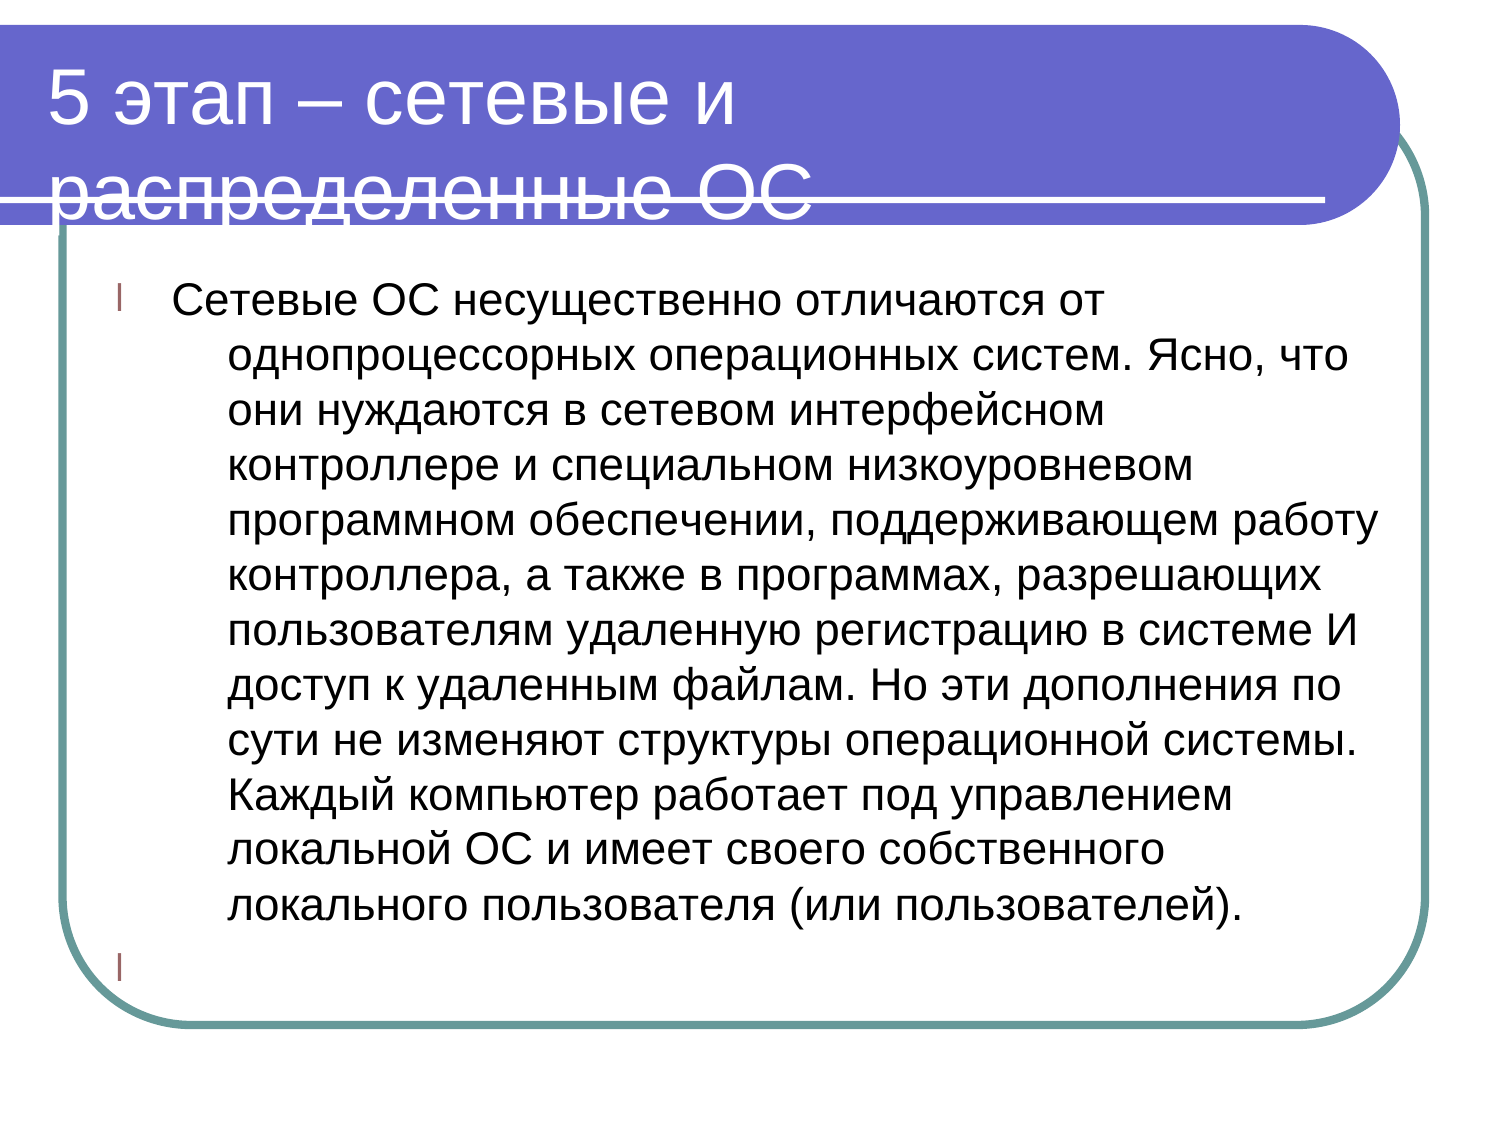

# 5 этап – сетевые и распределенные ОС
Сетевые ОС несущественно отличаются от однопроцессорных операционных систем. Ясно, что они нуждаются в сетевом интерфейсном контроллере и специальном низкоуровневом программном обеспечении, поддерживающем работу контроллера, а также в программах, разрешающих пользователям удаленную регистрацию в системе И доступ к удаленным файлам. Но эти дополнения по сути не изменяют структуры операционной системы. Каждый компьютер работает под управлением локальной ОС и имеет своего собственного локального пользователя (или пользователей).